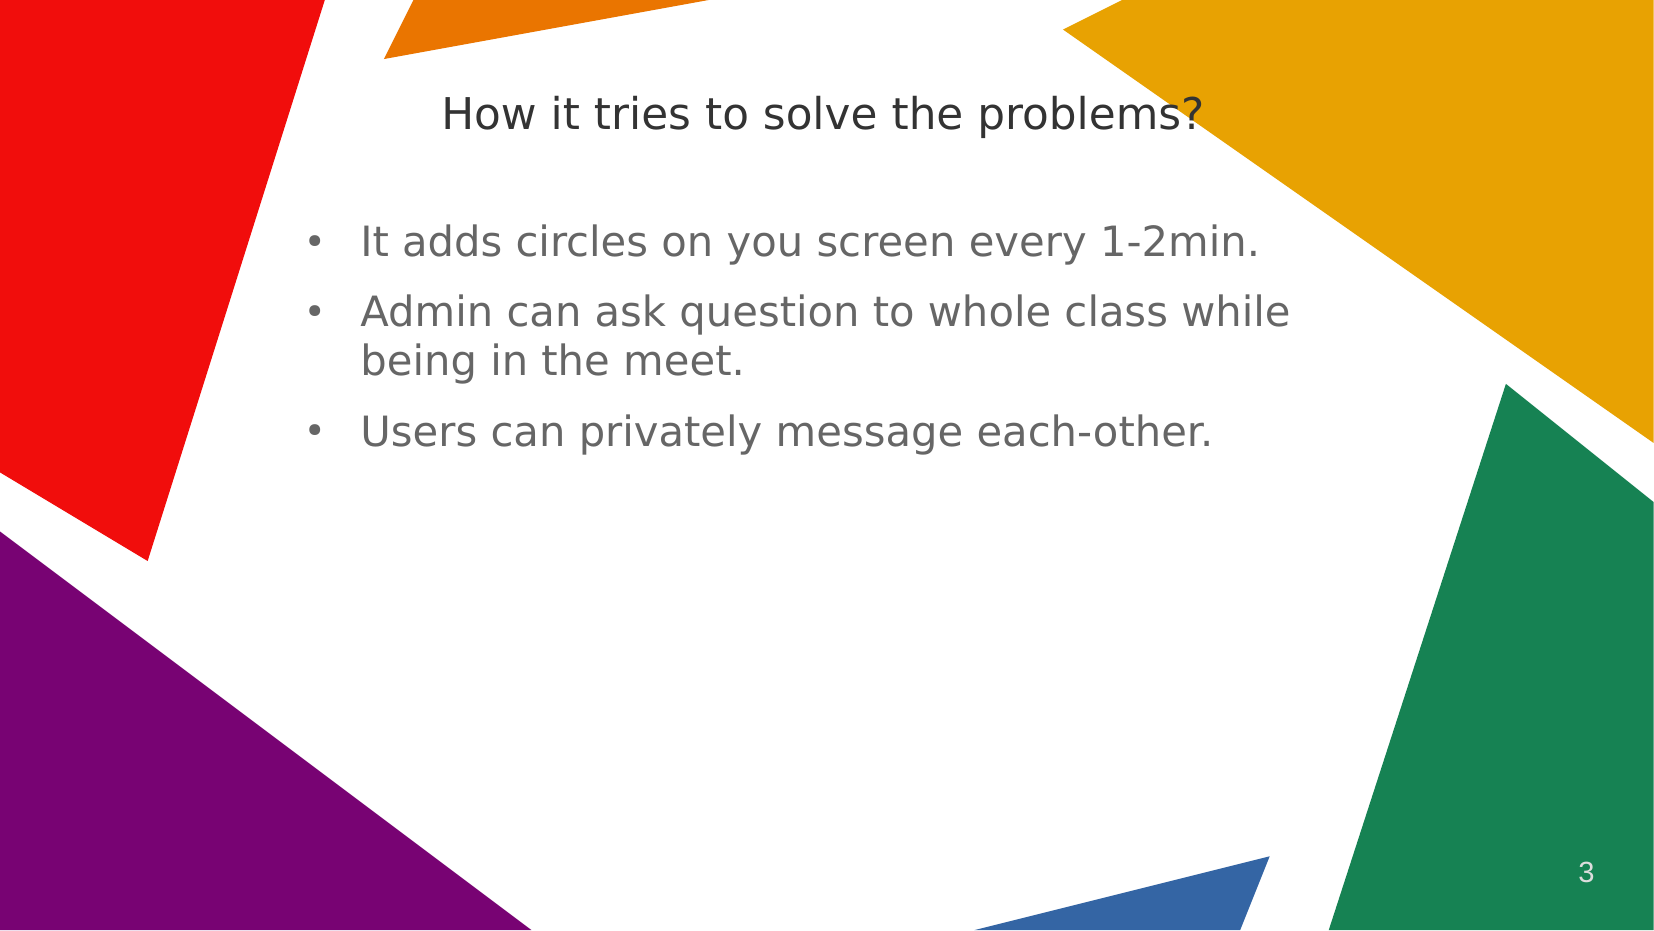

# How it tries to solve the problems?
It adds circles on you screen every 1-2min.
Admin can ask question to whole class while being in the meet.
Users can privately message each-other.
3